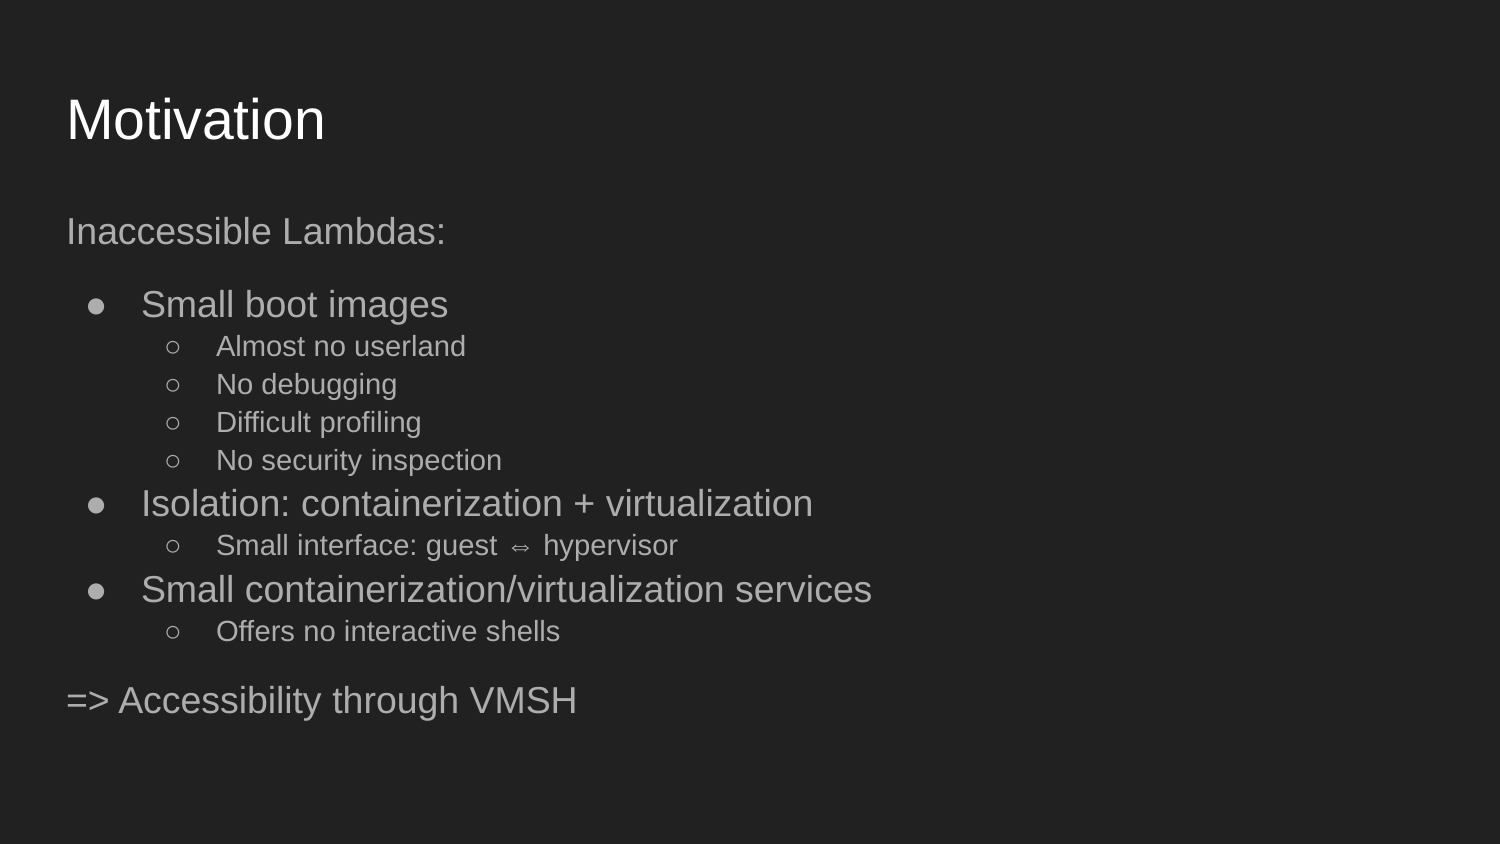

# Motivation
Inaccessible Lambdas:
Small boot images
Almost no userland
No debugging
Difficult profiling
No security inspection
Isolation: containerization + virtualization
Small interface: guest ⇔ hypervisor
Small containerization/virtualization services
Offers no interactive shells
=> Accessibility through VMSH